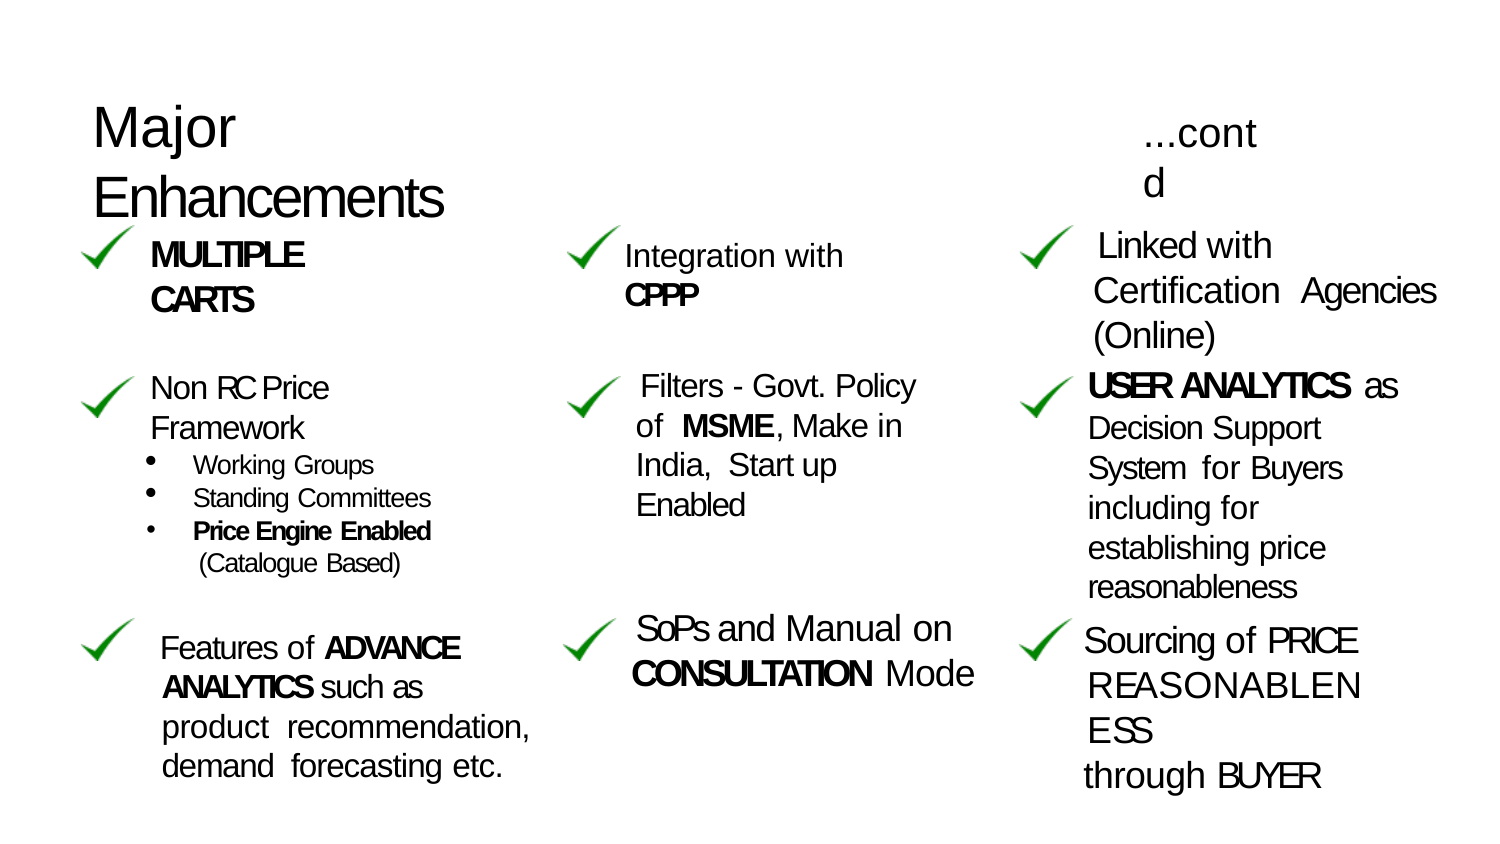

Major Enhancements
...contd
Linked with Certification Agencies (Online)
MULTIPLE CARTS
Integration with CPPP
USER ANALYTICS as
Decision Support System for Buyers including for establishing price reasonableness
Filters - Govt. Policy of MSME, Make in India, Start up Enabled
Non RC Price Framework
Working Groups
Standing Committees
Price Engine Enabled
(Catalogue Based)
SoPs and Manual on
CONSULTATION Mode
Sourcing of PRICE REASONABLENESS
through BUYER
Features of ADVANCE ANALYTICS such as product recommendation, demand forecasting etc.